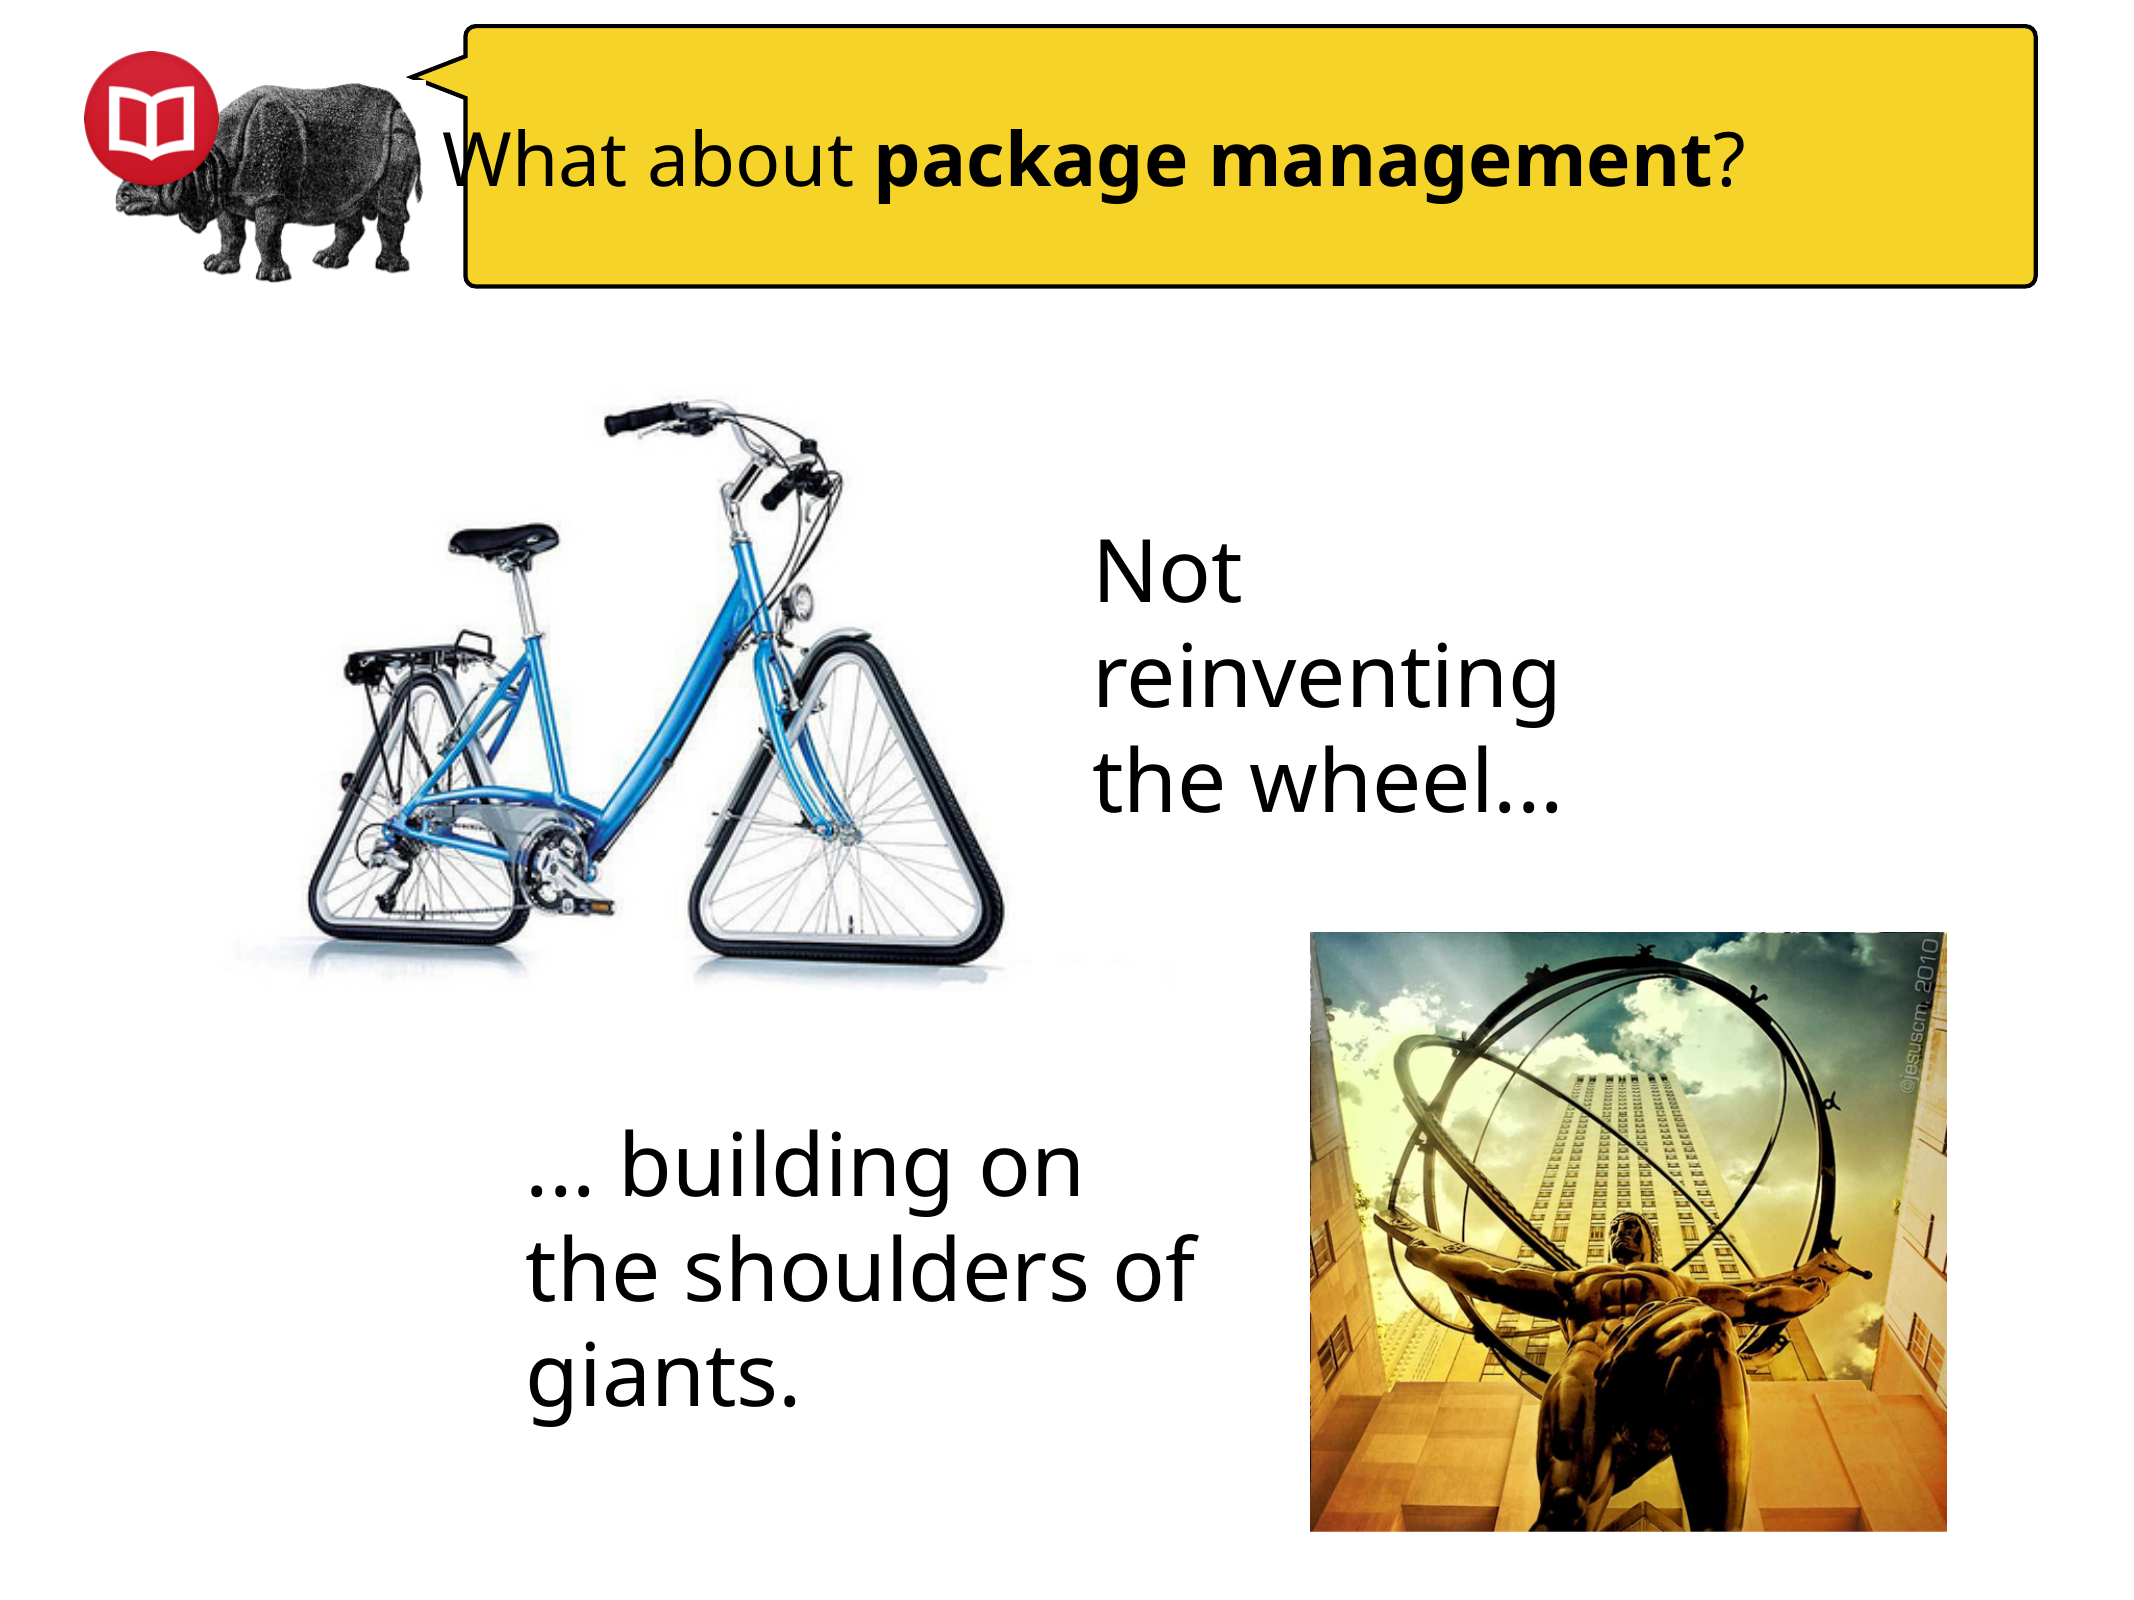

What about package management?
Not reinventing the wheel...
... building on the shoulders of giants.